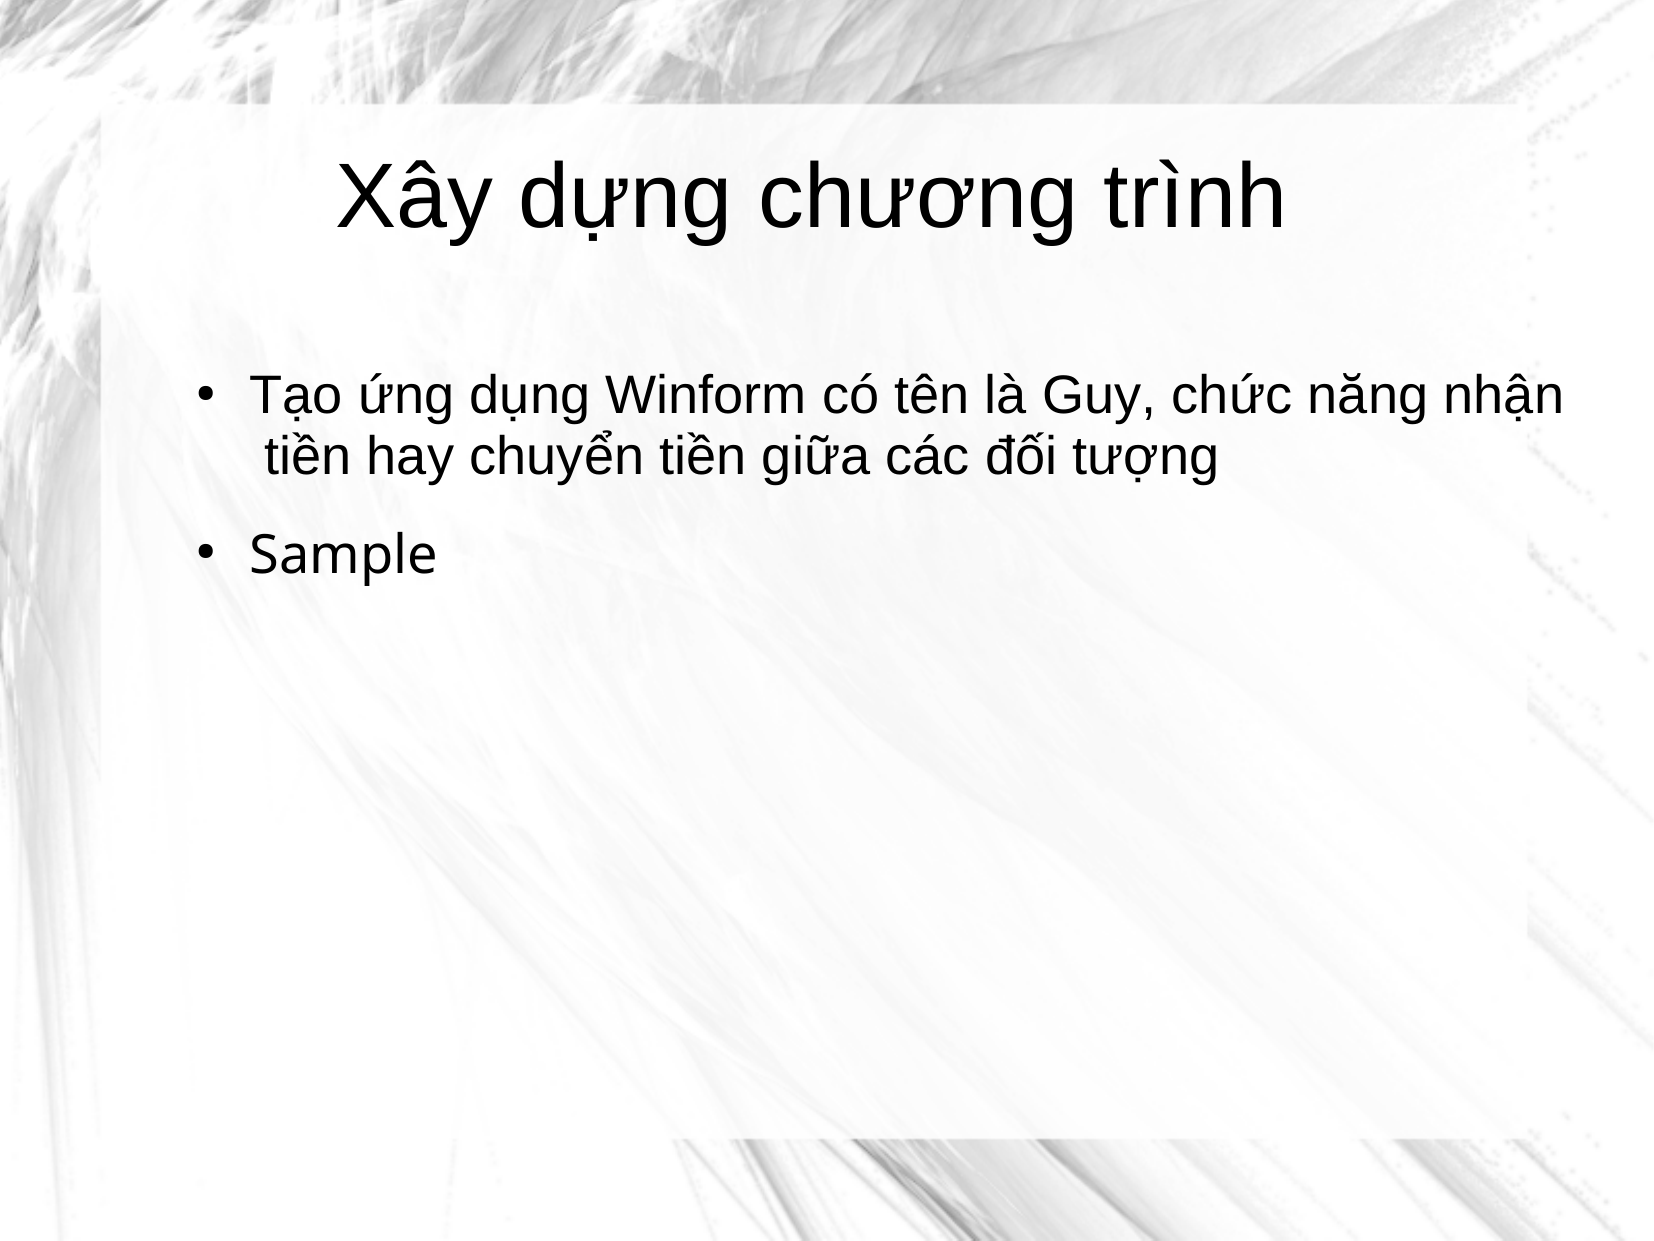

# Xây dựng chương trình
Tạo ứng dụng Winform có tên là Guy, chức năng nhận tiền hay chuyển tiền giữa các đối tượng
Sample